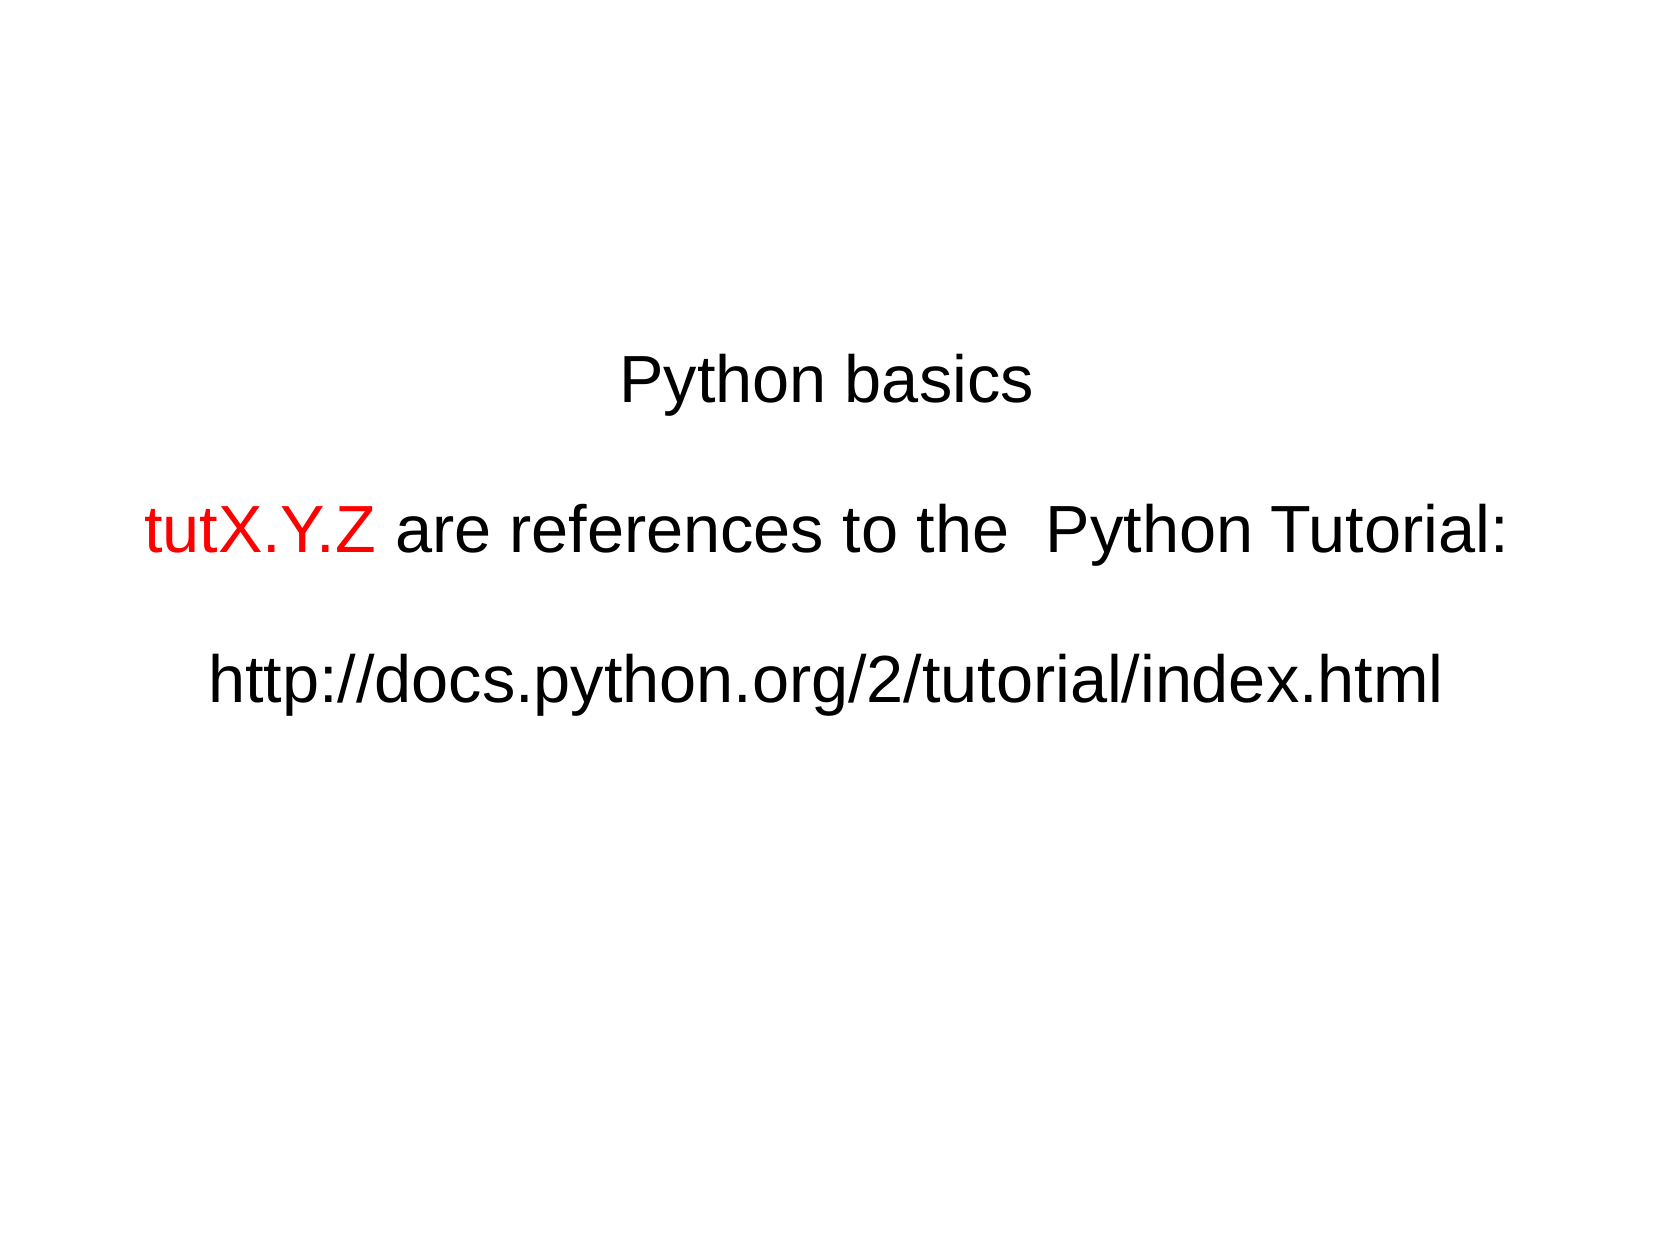

# Python basics
tutX.Y.Z are references to the Python Tutorial:
http://docs.python.org/2/tutorial/index.html